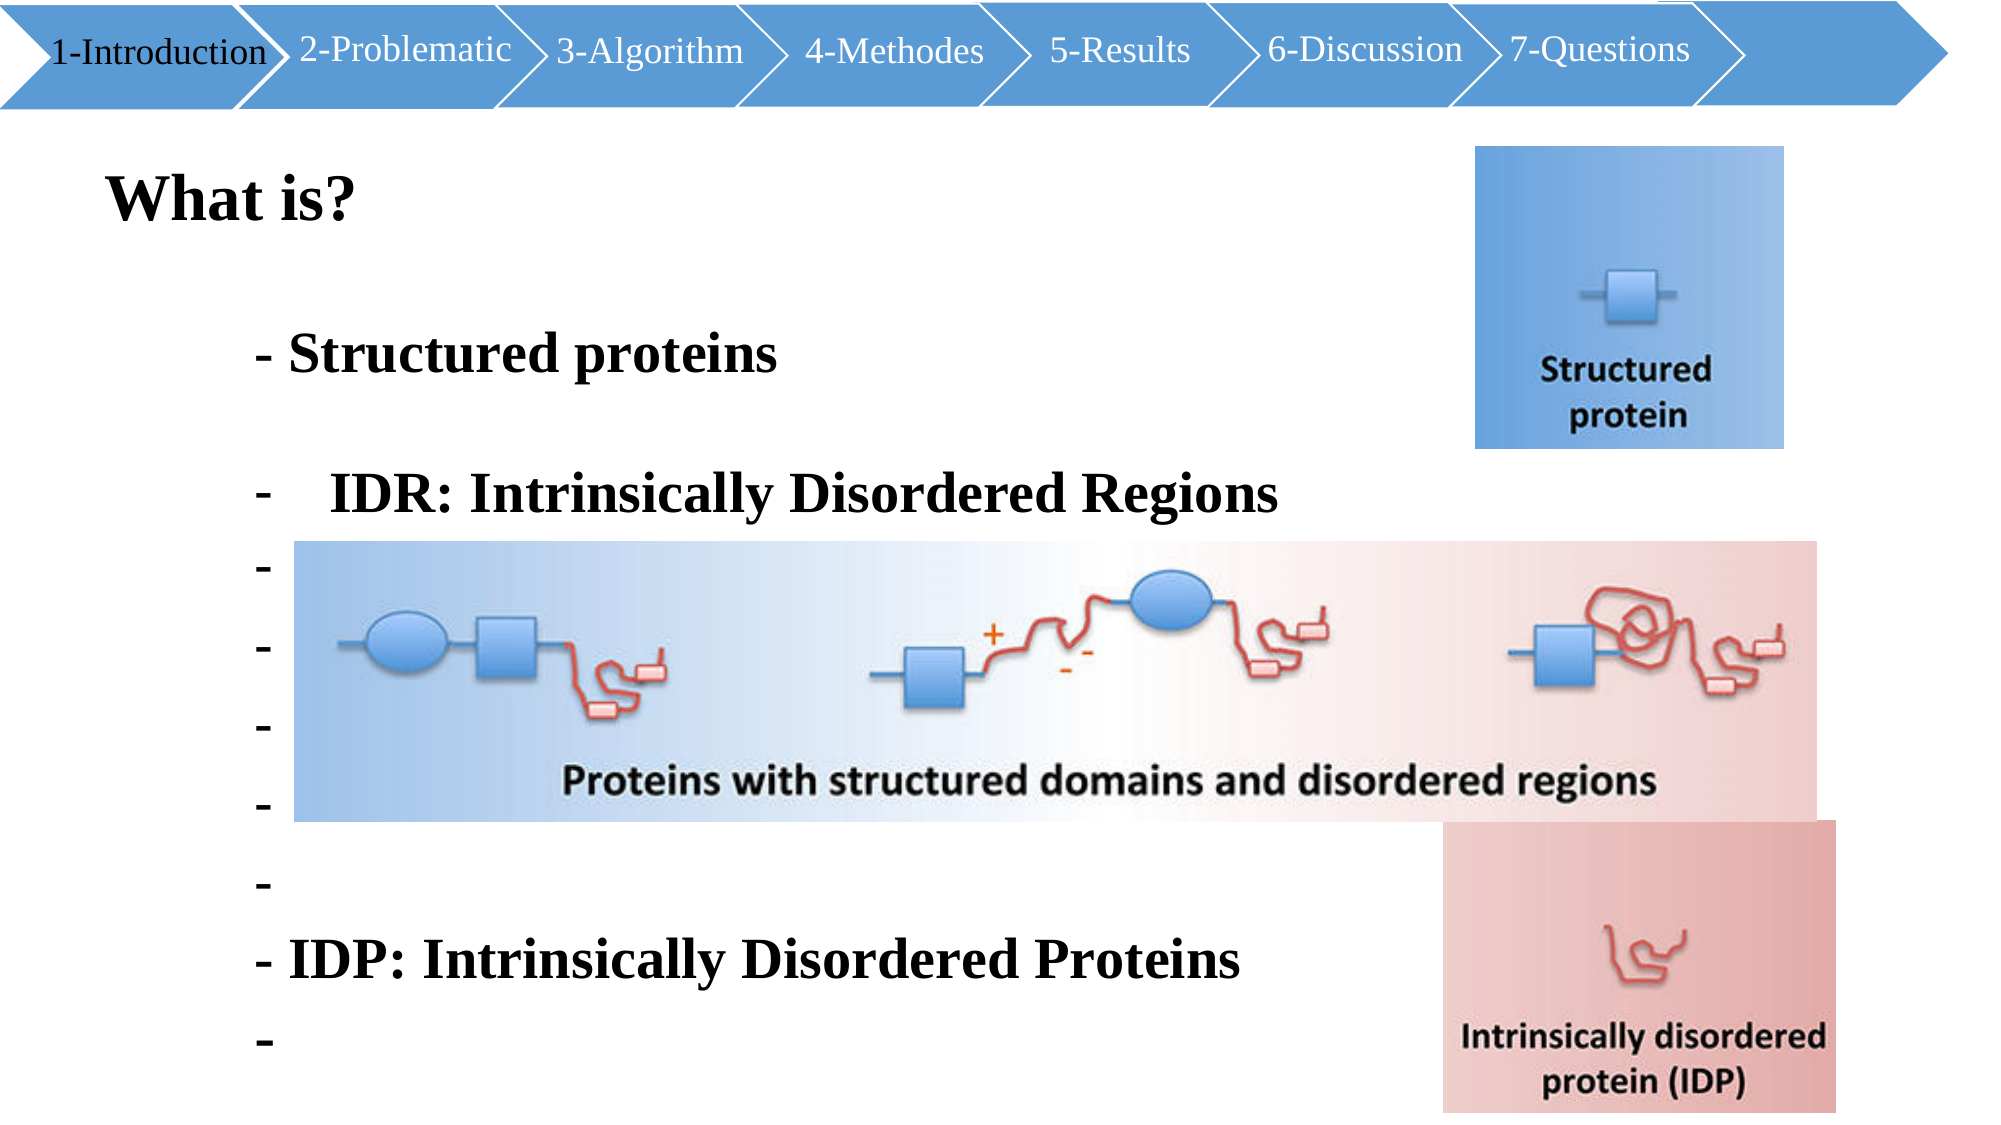

6-Discussion
7-Questions
2-Problematic
5-Results
3-Algorithm
4-Methodes
1-Introduction
What is?
- Structured proteins
IDR: Intrinsically Disordered Regions
- IDP: Intrinsically Disordered Proteins